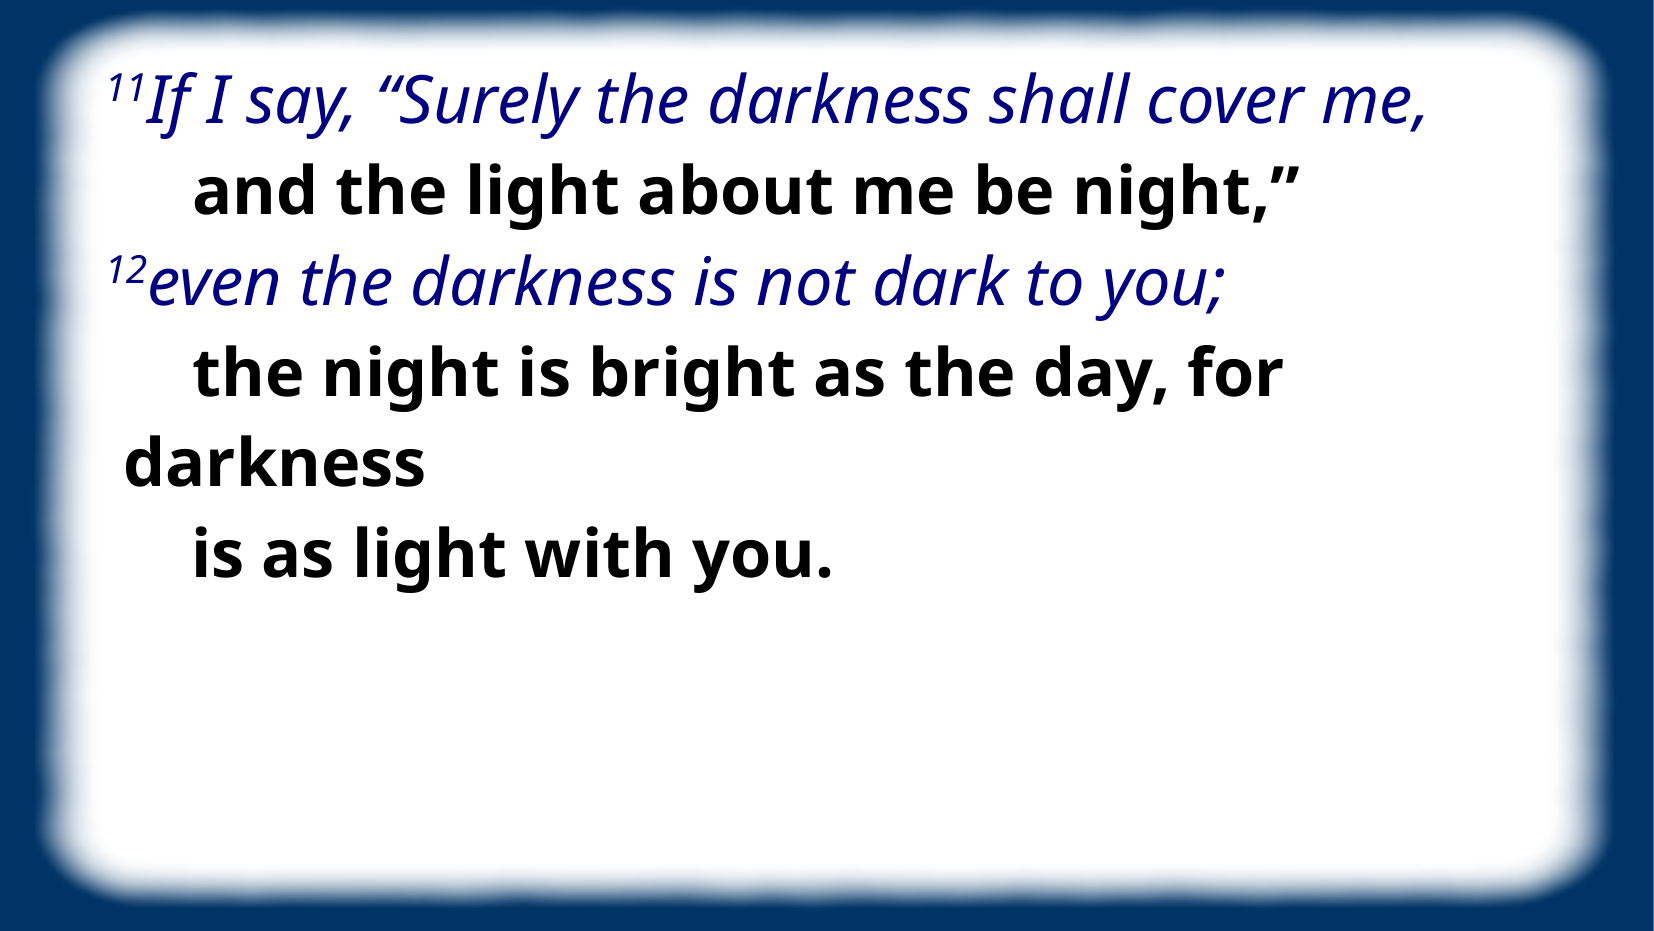

11If I say, “Surely the darkness shall cover me,
 and the light about me be night,”
12even the darkness is not dark to you;
 the night is bright as the day, for darkness
 is as light with you.